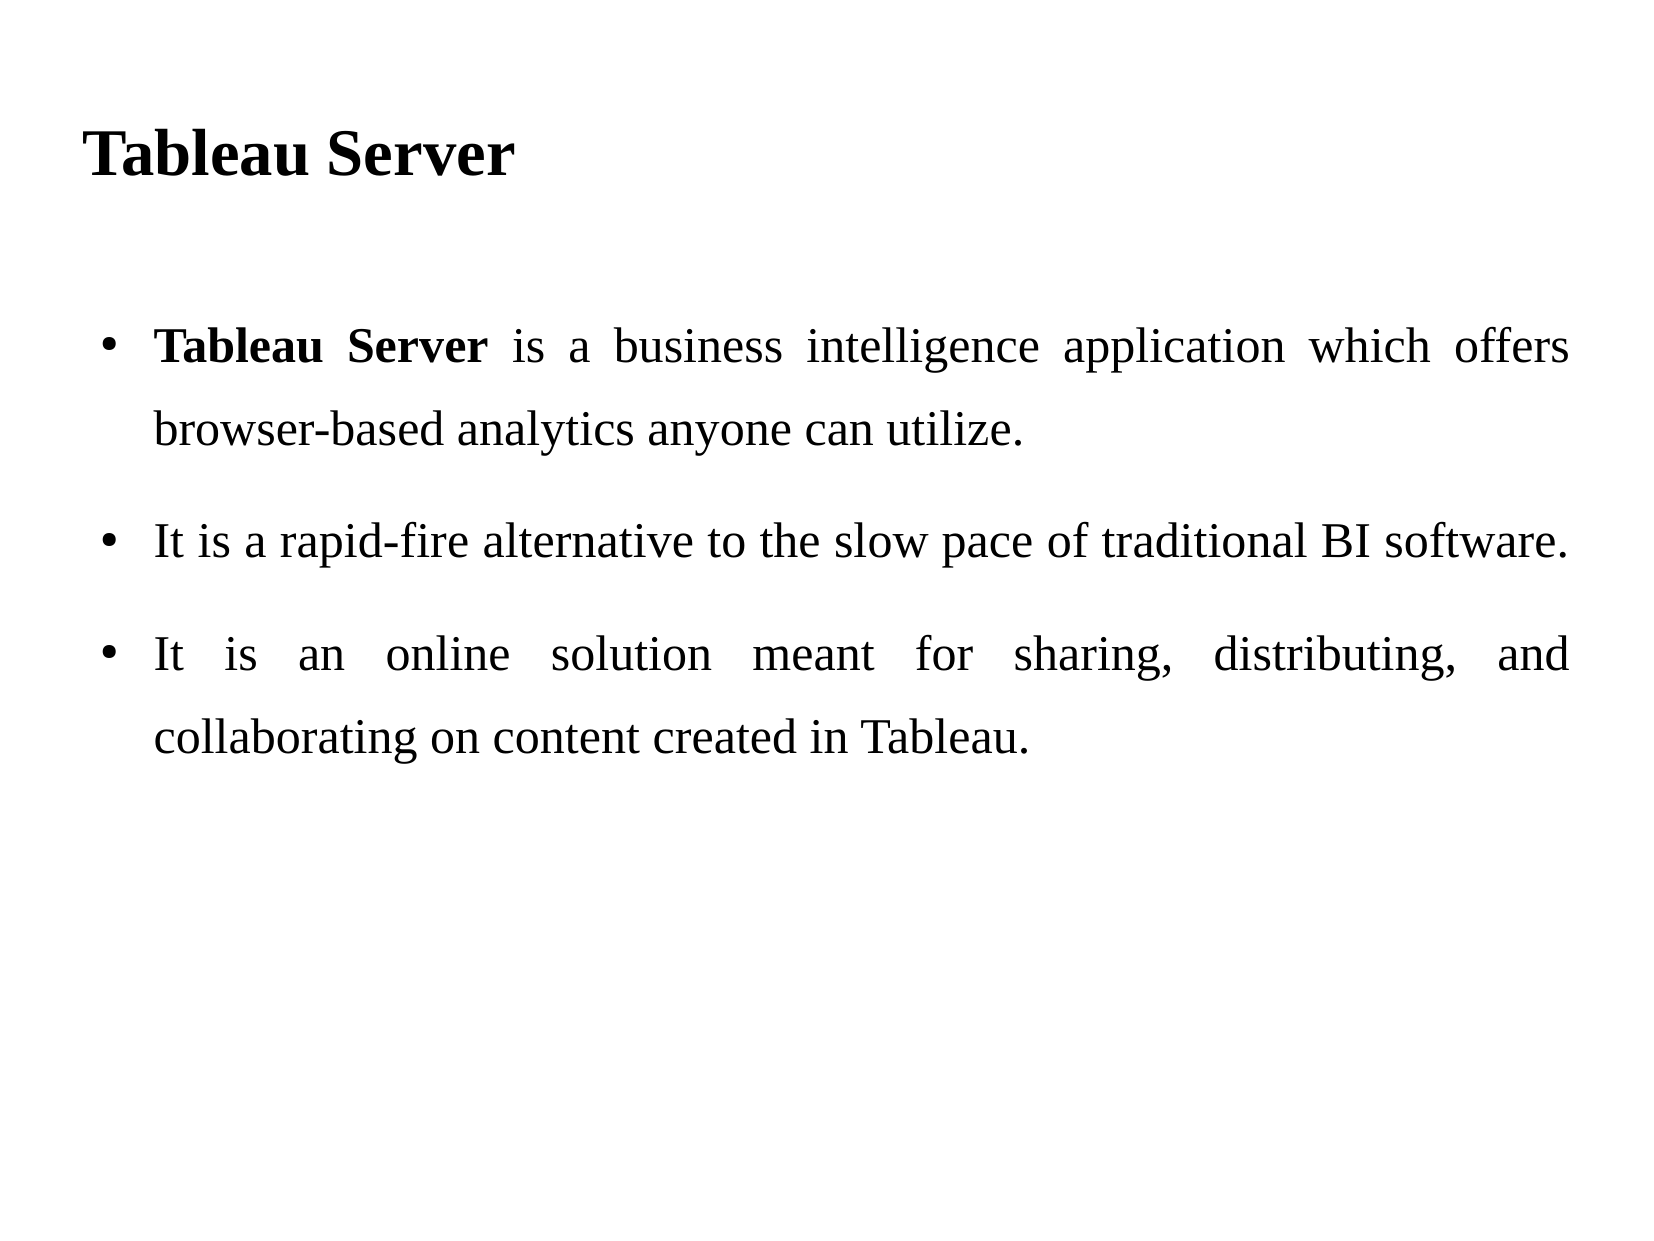

# Tableau Server
Tableau Server is a business intelligence application which offers browser-based analytics anyone can utilize.
It is a rapid-fire alternative to the slow pace of traditional BI software.
It is an online solution meant for sharing, distributing, and collaborating on content created in Tableau.